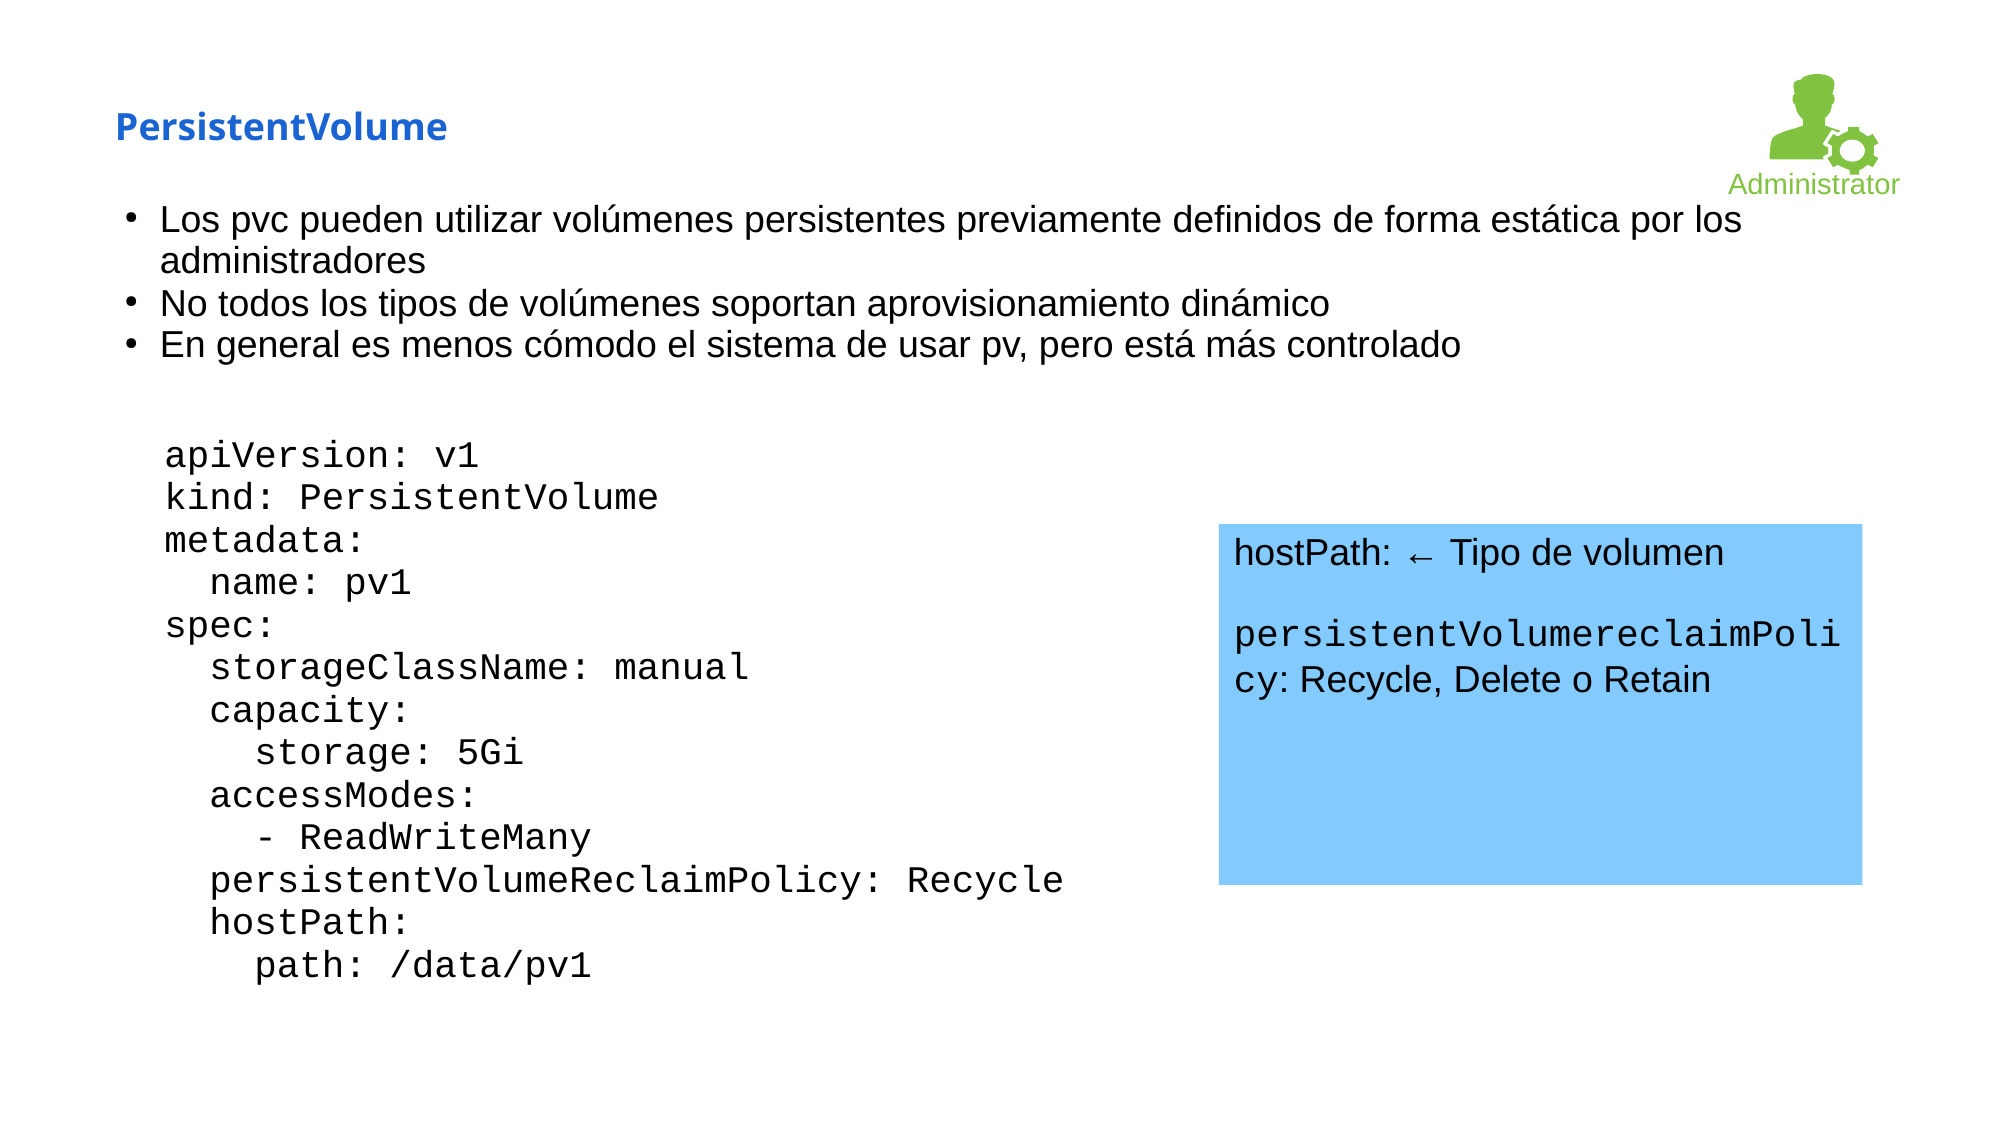

Administrator
PersistentVolume
Los pvc pueden utilizar volúmenes persistentes previamente definidos de forma estática por los administradores
No todos los tipos de volúmenes soportan aprovisionamiento dinámico
En general es menos cómodo el sistema de usar pv, pero está más controlado
apiVersion: v1
kind: PersistentVolume
metadata:
 name: pv1
spec:
 storageClassName: manual
 capacity:
 storage: 5Gi
 accessModes:
 - ReadWriteMany
 persistentVolumeReclaimPolicy: Recycle
 hostPath:
 path: /data/pv1
hostPath: ← Tipo de volumen
persistentVolumereclaimPolicy: Recycle, Delete o Retain